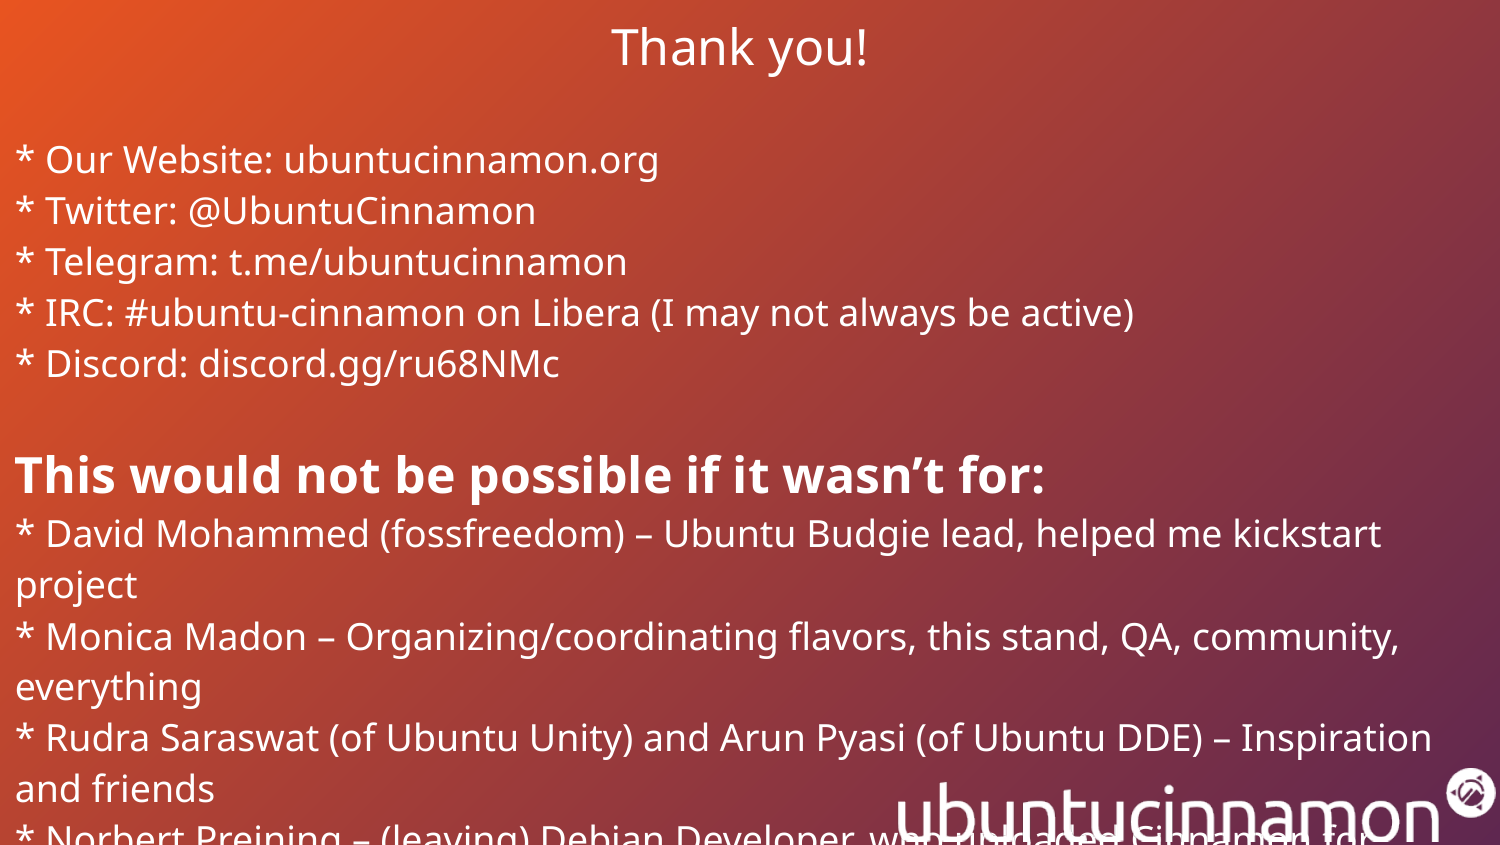

# Thank you!
* Our Website: ubuntucinnamon.org
* Twitter: @UbuntuCinnamon
* Telegram: t.me/ubuntucinnamon
* IRC: #ubuntu-cinnamon on Libera (I may not always be active)
* Discord: discord.gg/ru68NMc
This would not be possible if it wasn’t for:
* David Mohammed (fossfreedom) – Ubuntu Budgie lead, helped me kickstart project
* Monica Madon – Organizing/coordinating flavors, this stand, QA, community, everything
* Rudra Saraswat (of Ubuntu Unity) and Arun Pyasi (of Ubuntu DDE) – Inspiration and friends
* Norbert Preining – (leaving) Debian Developer, who uploaded Cinnamon for Debian
* Christoph Martin – Current Debian Developer for Cinnamon packages
* You!